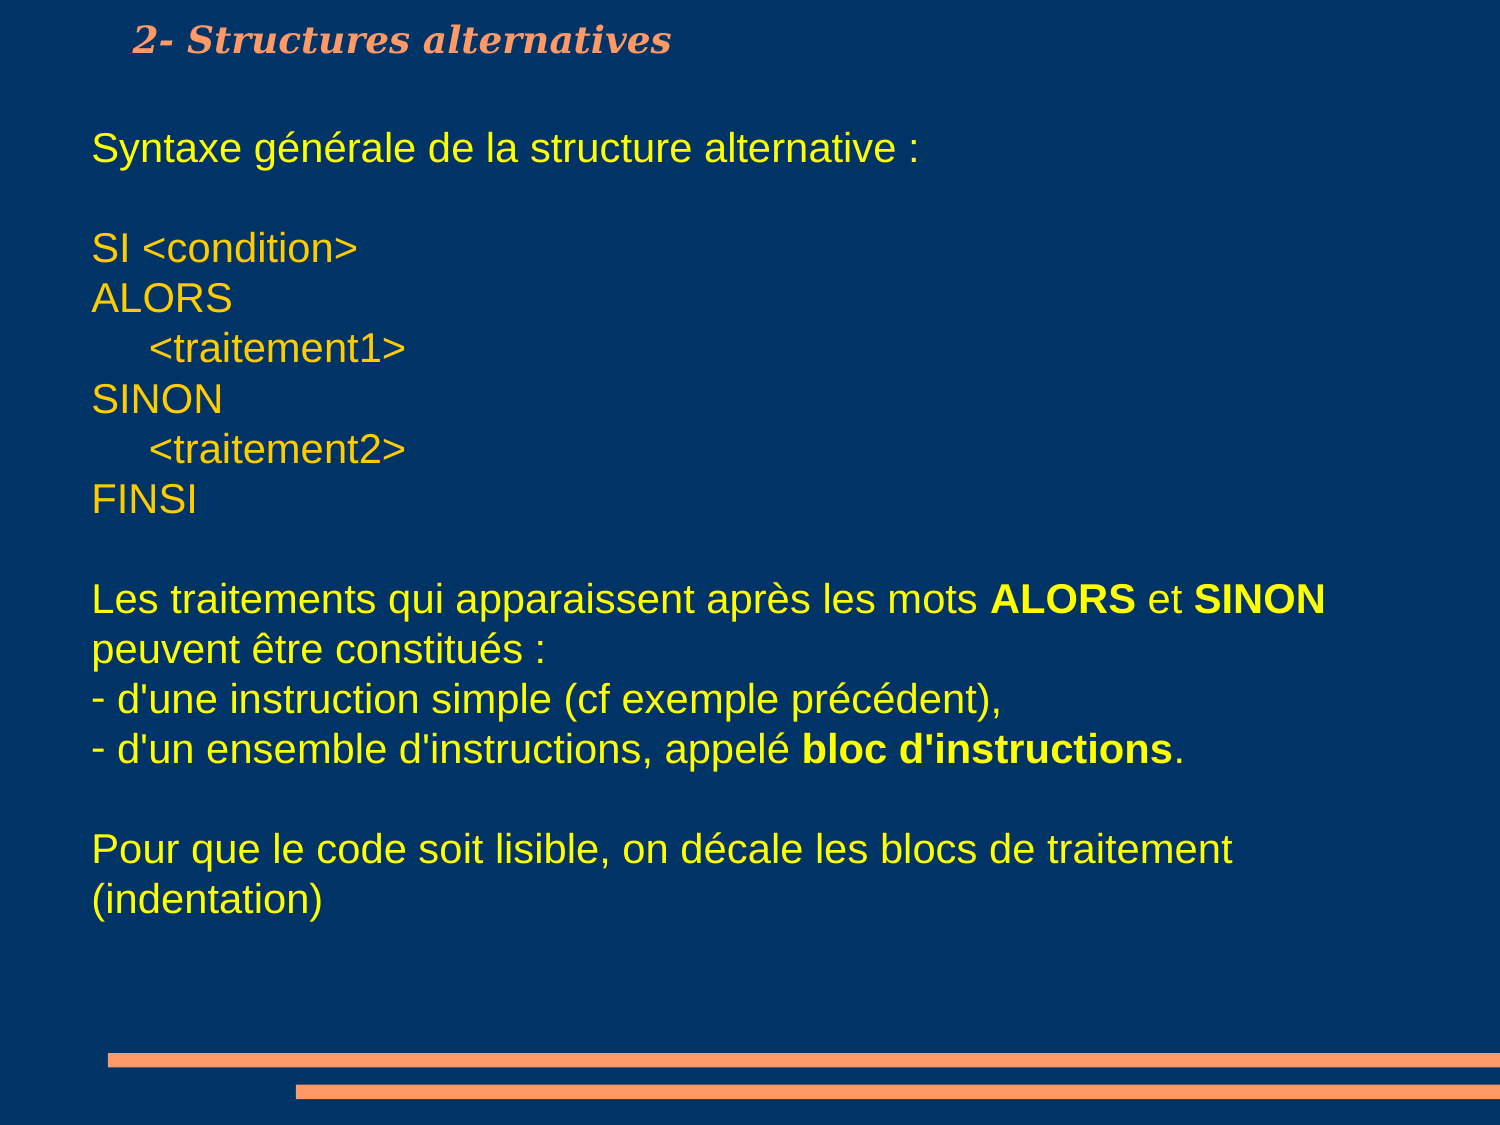

# 2- Structures alternatives
Syntaxe générale de la structure alternative :
SI <condition>
ALORS
 <traitement1>
SINON
 <traitement2>
FINSI
Les traitements qui apparaissent après les mots ALORS et SINON peuvent être constitués :
 d'une instruction simple (cf exemple précédent),
 d'un ensemble d'instructions, appelé bloc d'instructions.
Pour que le code soit lisible, on décale les blocs de traitement (indentation)